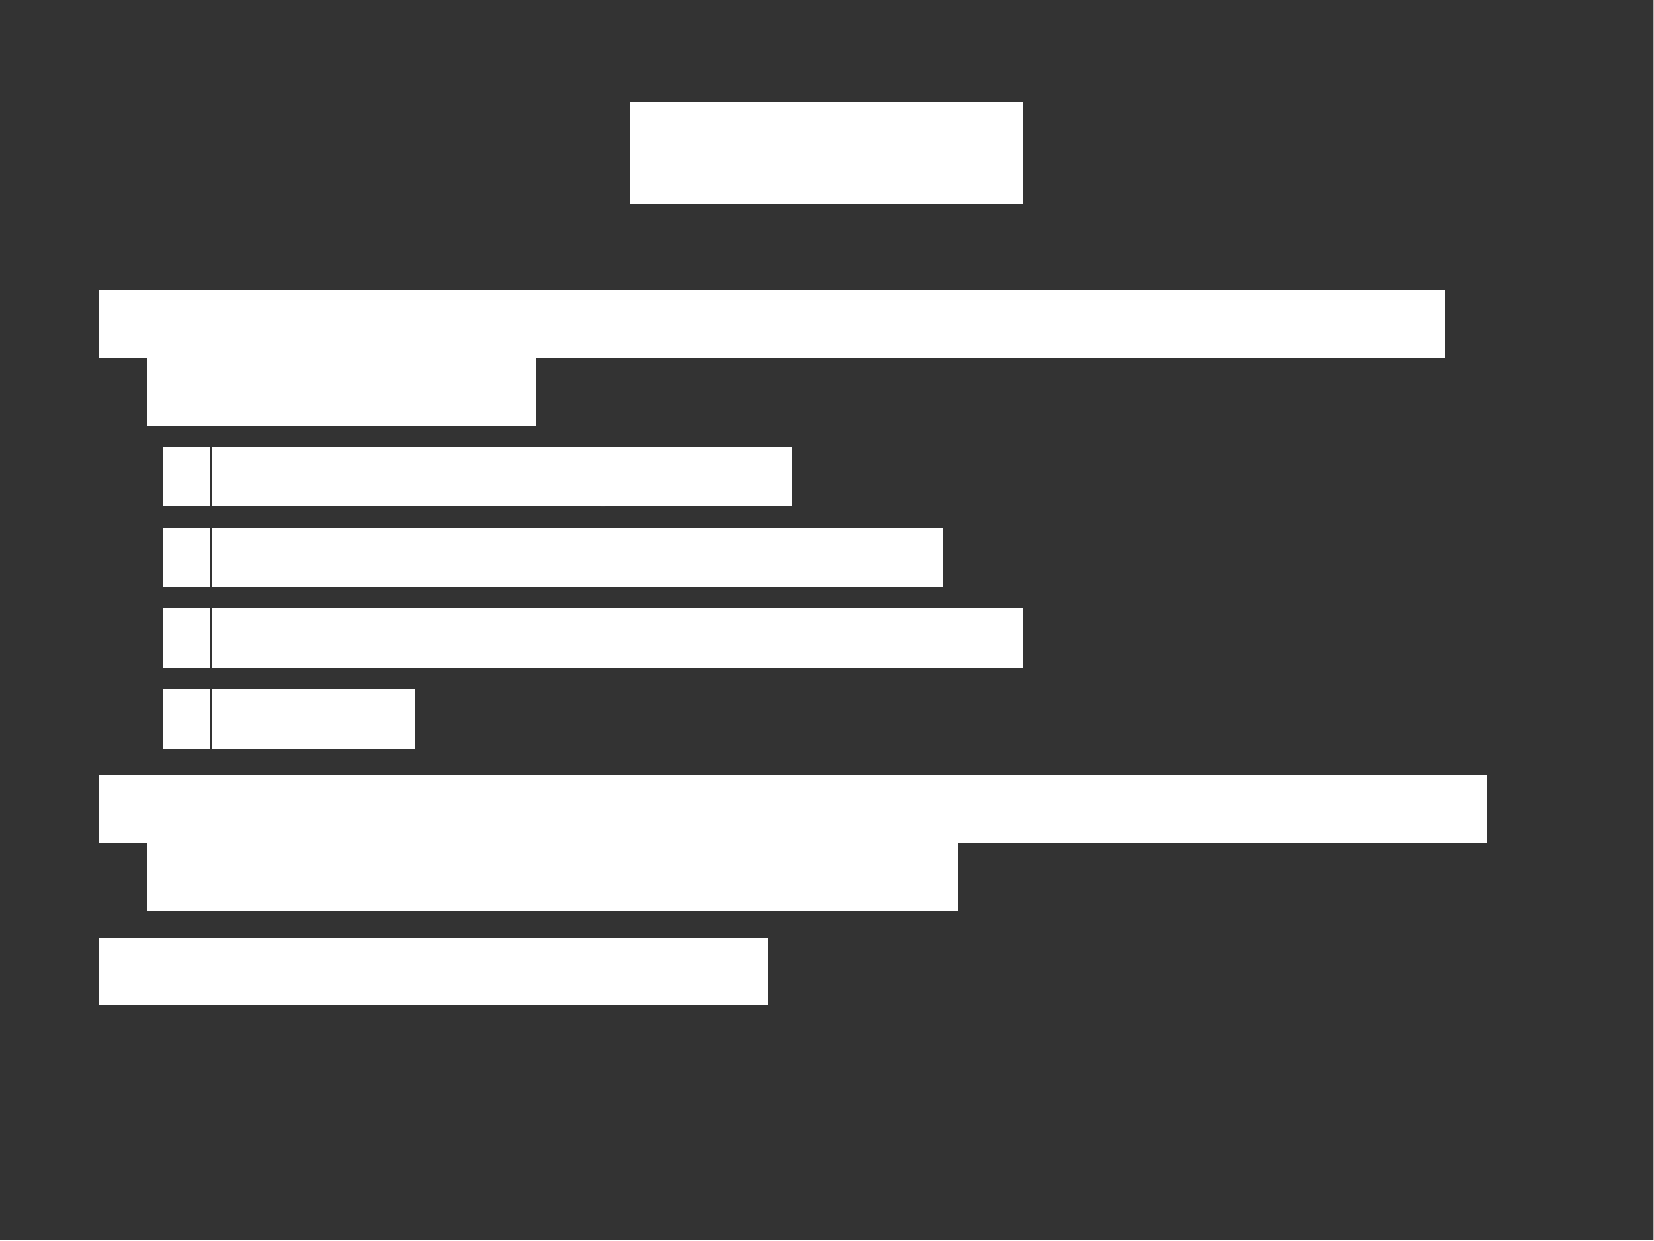

# Approach
Predict care needs/fulfillment based on personal characteristics
Model on municipal level
Predict on neighbourhood level
Compare actual need to prediction
Indicator
Model differences between neighbourhoods using neighbourhood characteristics
Visualize model results